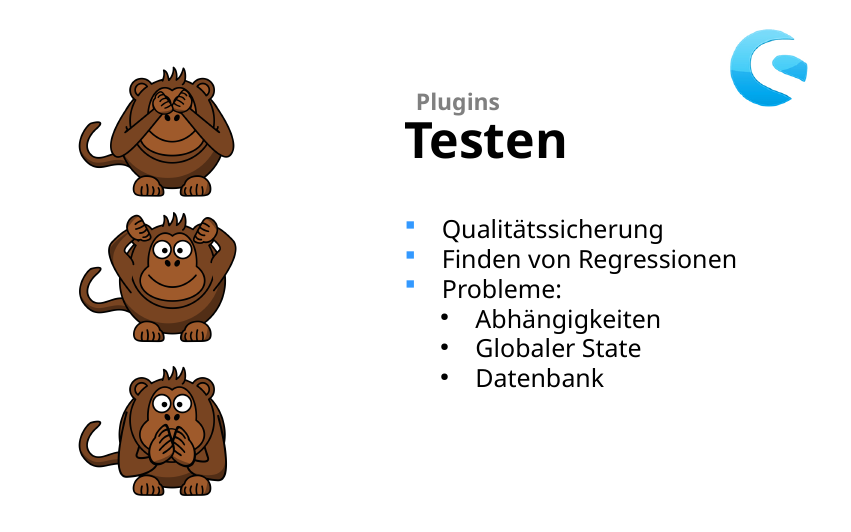

# Plugins
Testen
Qualitätssicherung
Finden von Regressionen
Probleme:
Abhängigkeiten
Globaler State
Datenbank